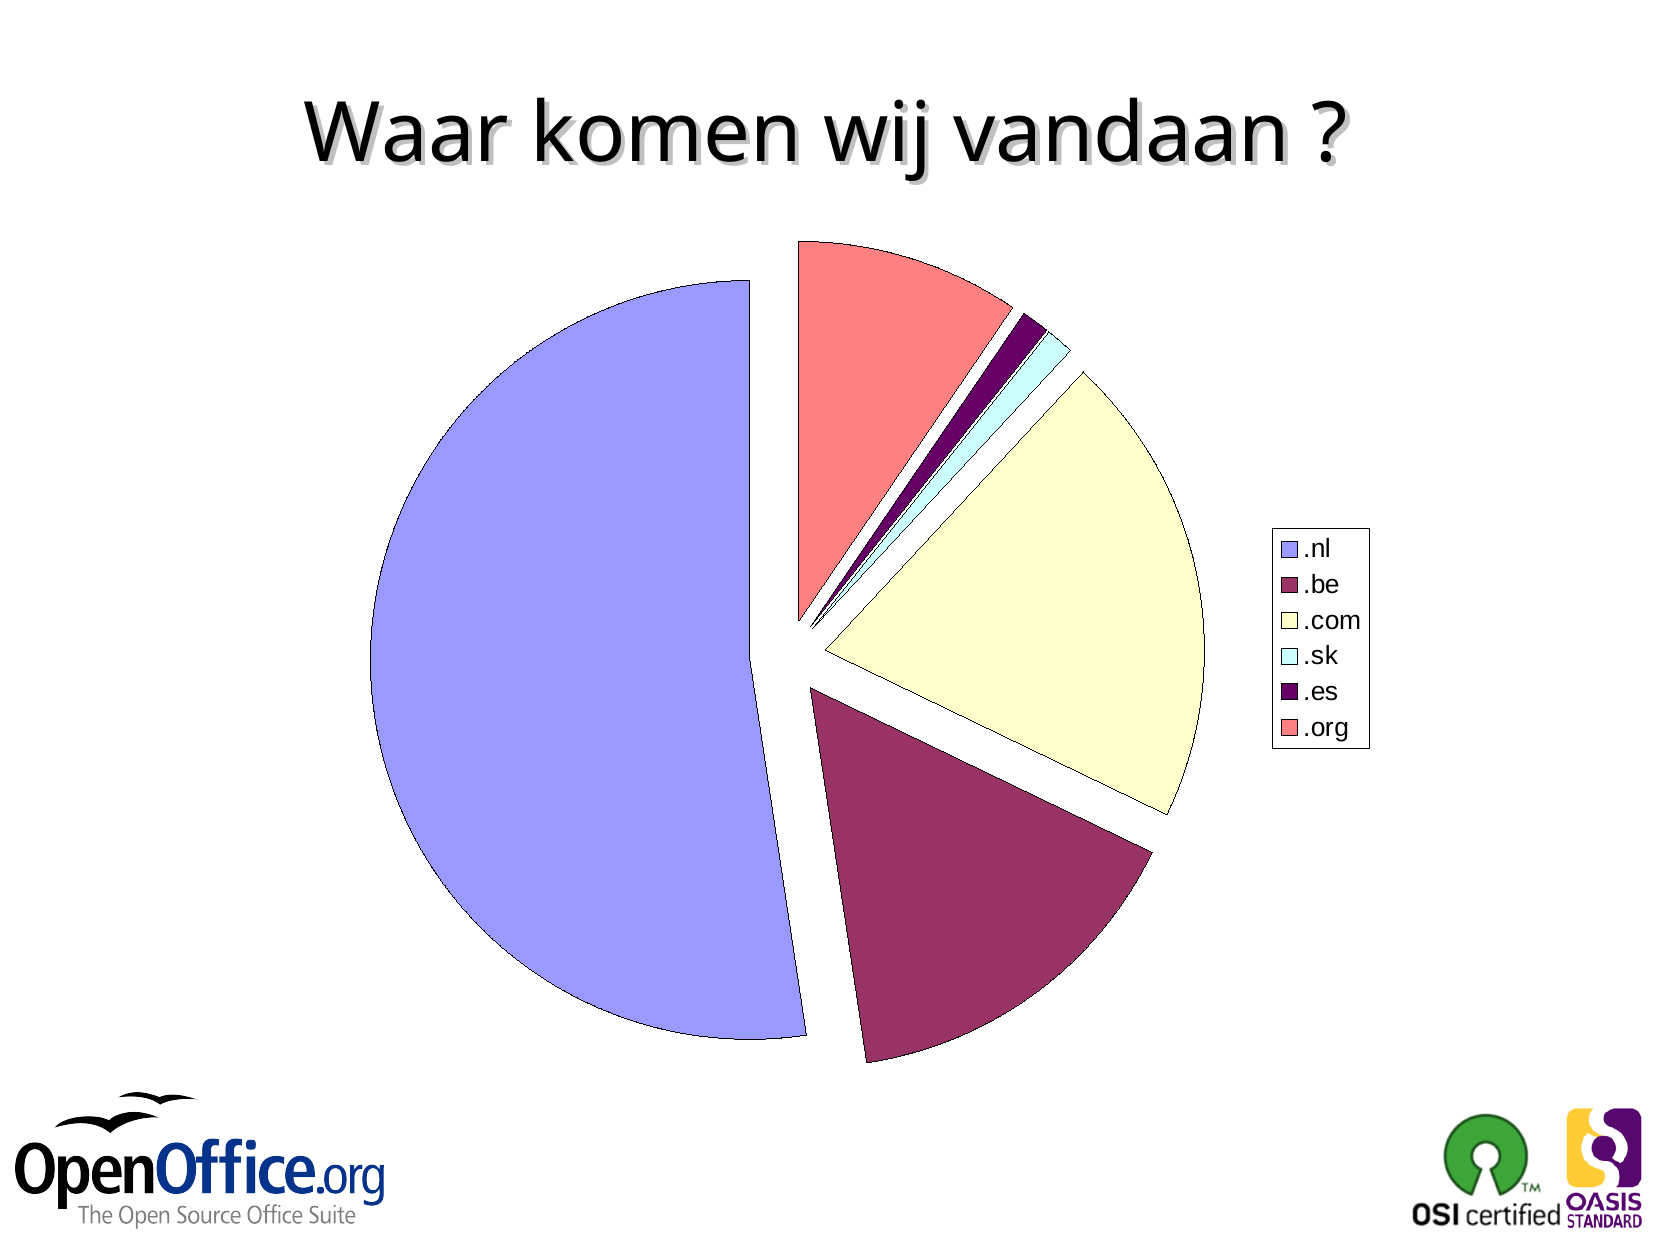

# Waar komen wij vandaan ?
### Chart
| Category | Kolom B |
|---|---|
| .nl | 44.0 |
| .be | 13.0 |
| .com | 17.0 |
| .sk | 1.0 |
| .es | 1.0 |
| .org | 8.0 |